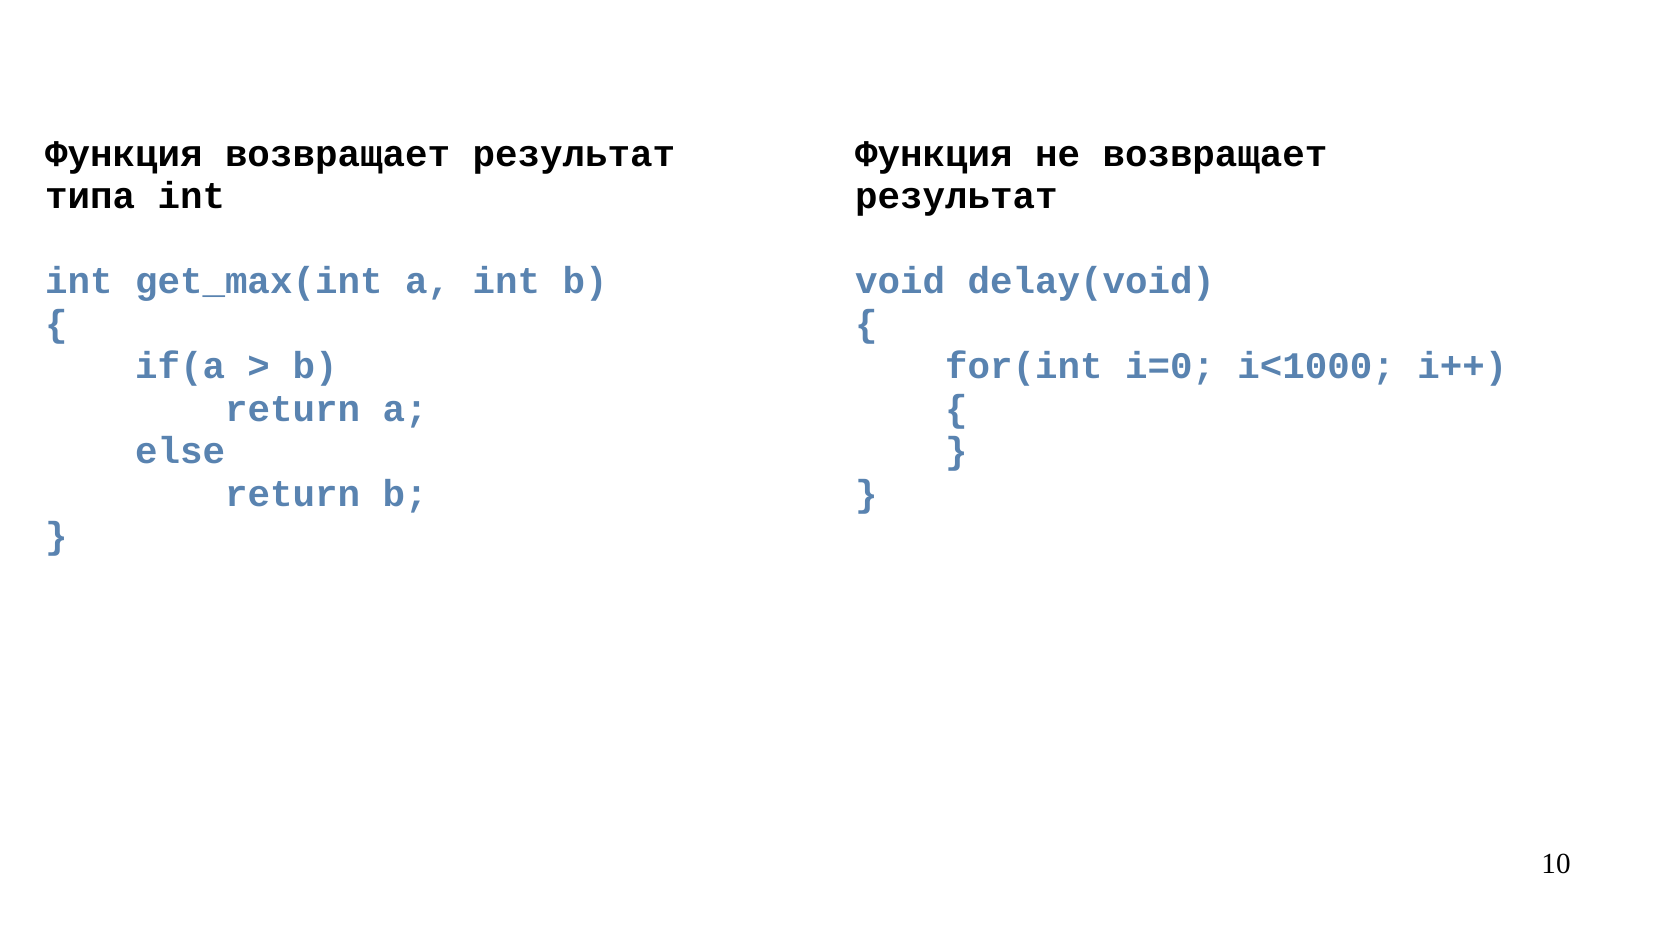

# Функция возвращает результат типа int
int get_max(int a, int b)
{
 if(a > b)
 return a;
 else
 return b;
}
Функция не возвращает результат
void delay(void)
{
 for(int i=0; i<1000; i++)
 {
 }
}
10